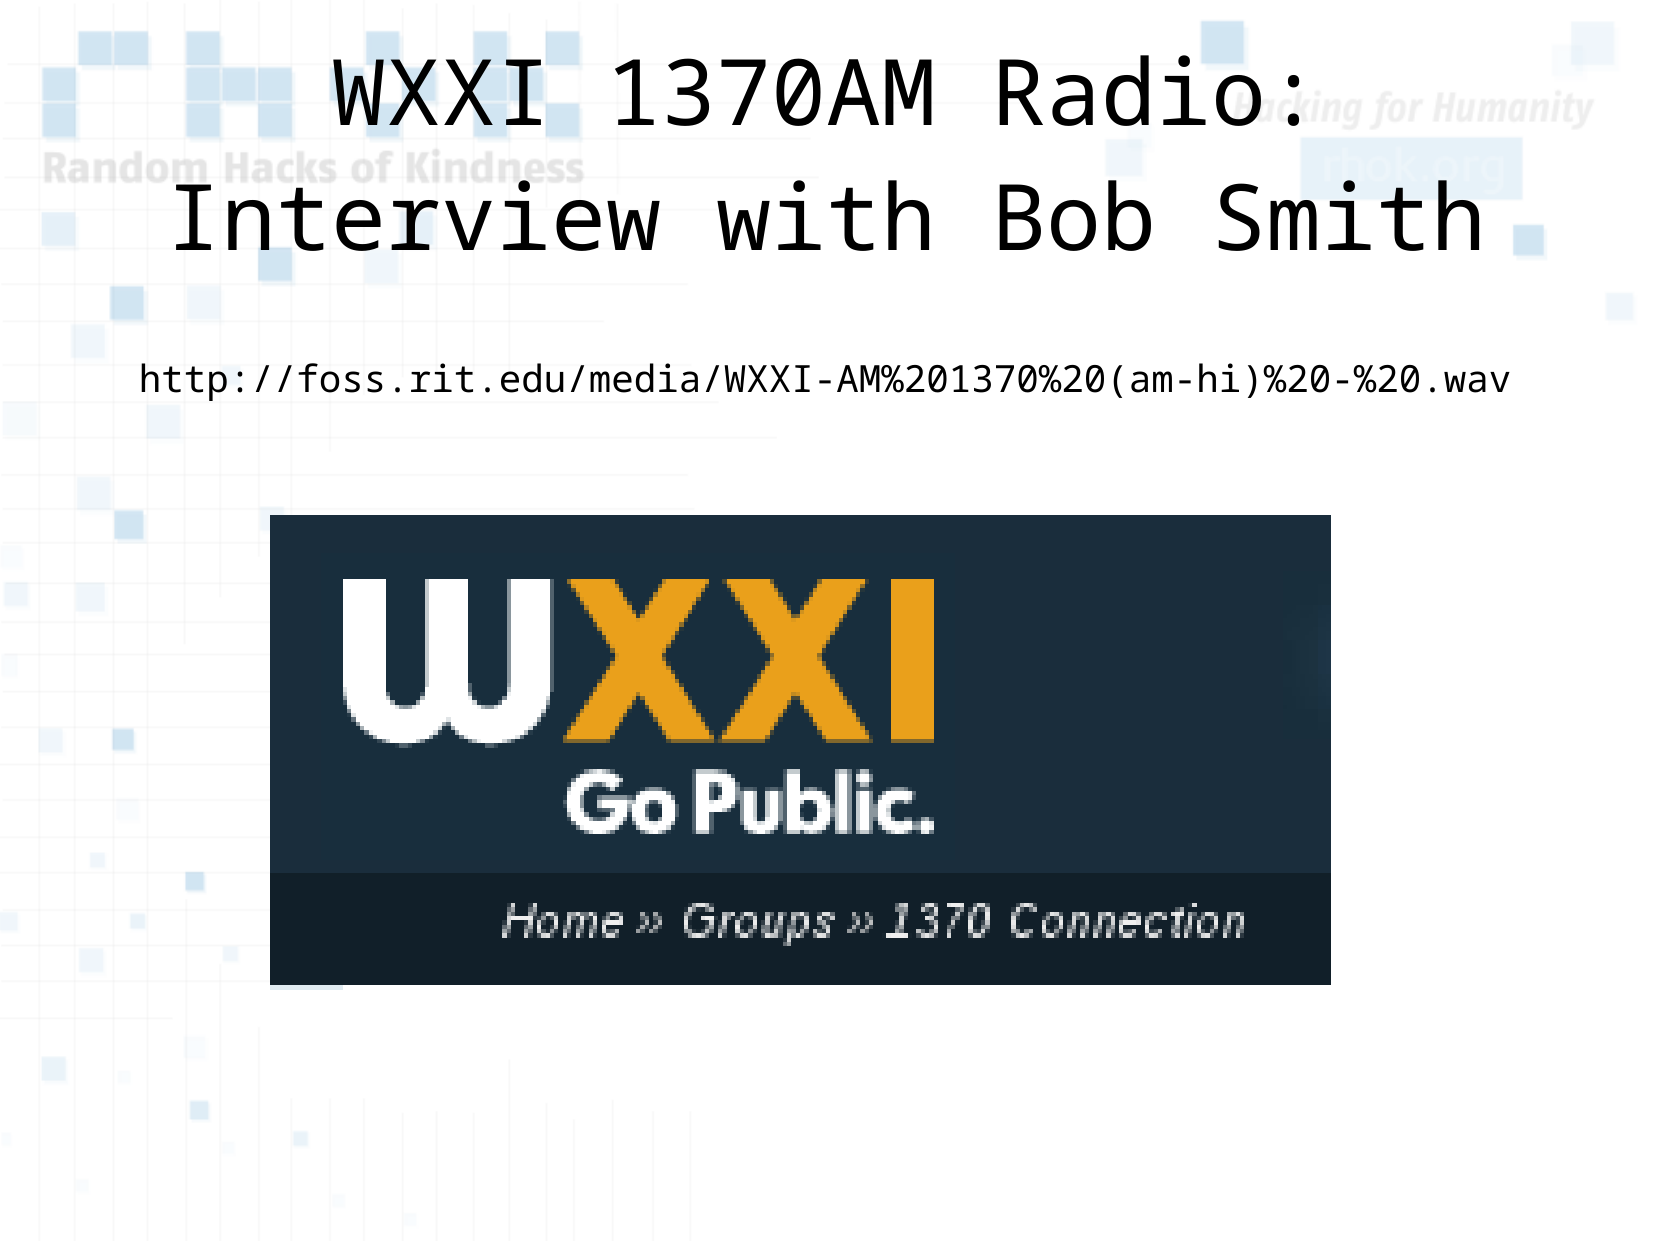

# WXXI 1370AM Radio: Interview with Bob Smith
http://foss.rit.edu/media/WXXI-AM%201370%20(am-hi)%20-%20.wav